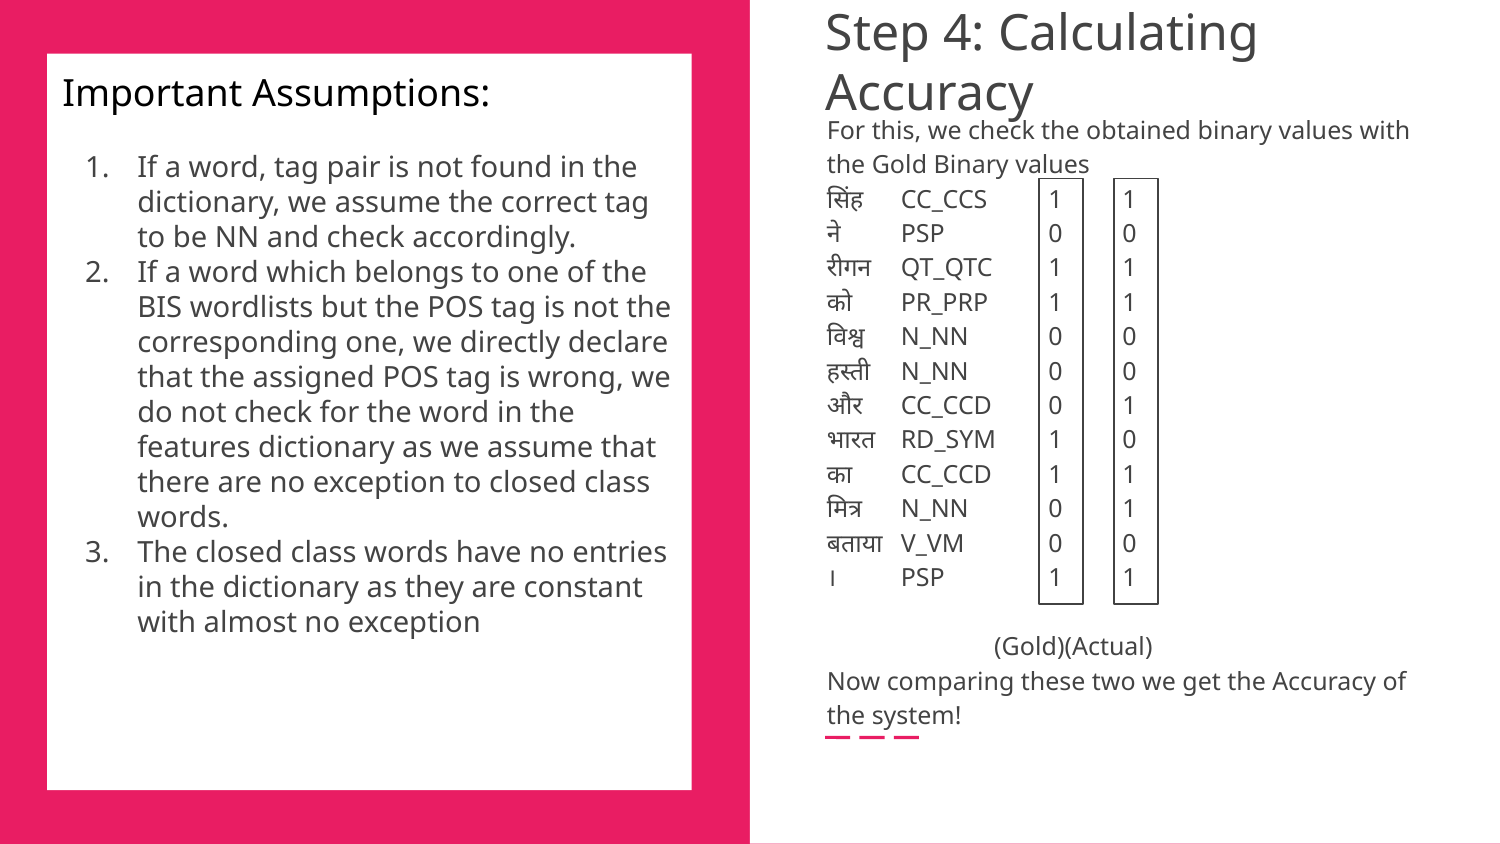

Step 4: Calculating Accuracy
Important Assumptions:
If a word, tag pair is not found in the dictionary, we assume the correct tag to be NN and check accordingly.
If a word which belongs to one of the BIS wordlists but the POS tag is not the corresponding one, we directly declare that the assigned POS tag is wrong, we do not check for the word in the features dictionary as we assume that there are no exception to closed class words.
The closed class words have no entries in the dictionary as they are constant with almost no exception
# For this, we check the obtained binary values with the Gold Binary values
सिंह	CC_CCS	1	1
ने	PSP		0	0
रीगन	QT_QTC	1	1
को	PR_PRP	1	1
विश्व	N_NN		0	0
हस्ती	N_NN		0	0
और	CC_CCD	0	1
भारत	RD_SYM	1	0
का	CC_CCD	1	1
मित्र	N_NN		0	1
बताया	V_VM		0	0
।	PSP		1	1
		 (Gold)(Actual)
Now comparing these two we get the Accuracy of the system!